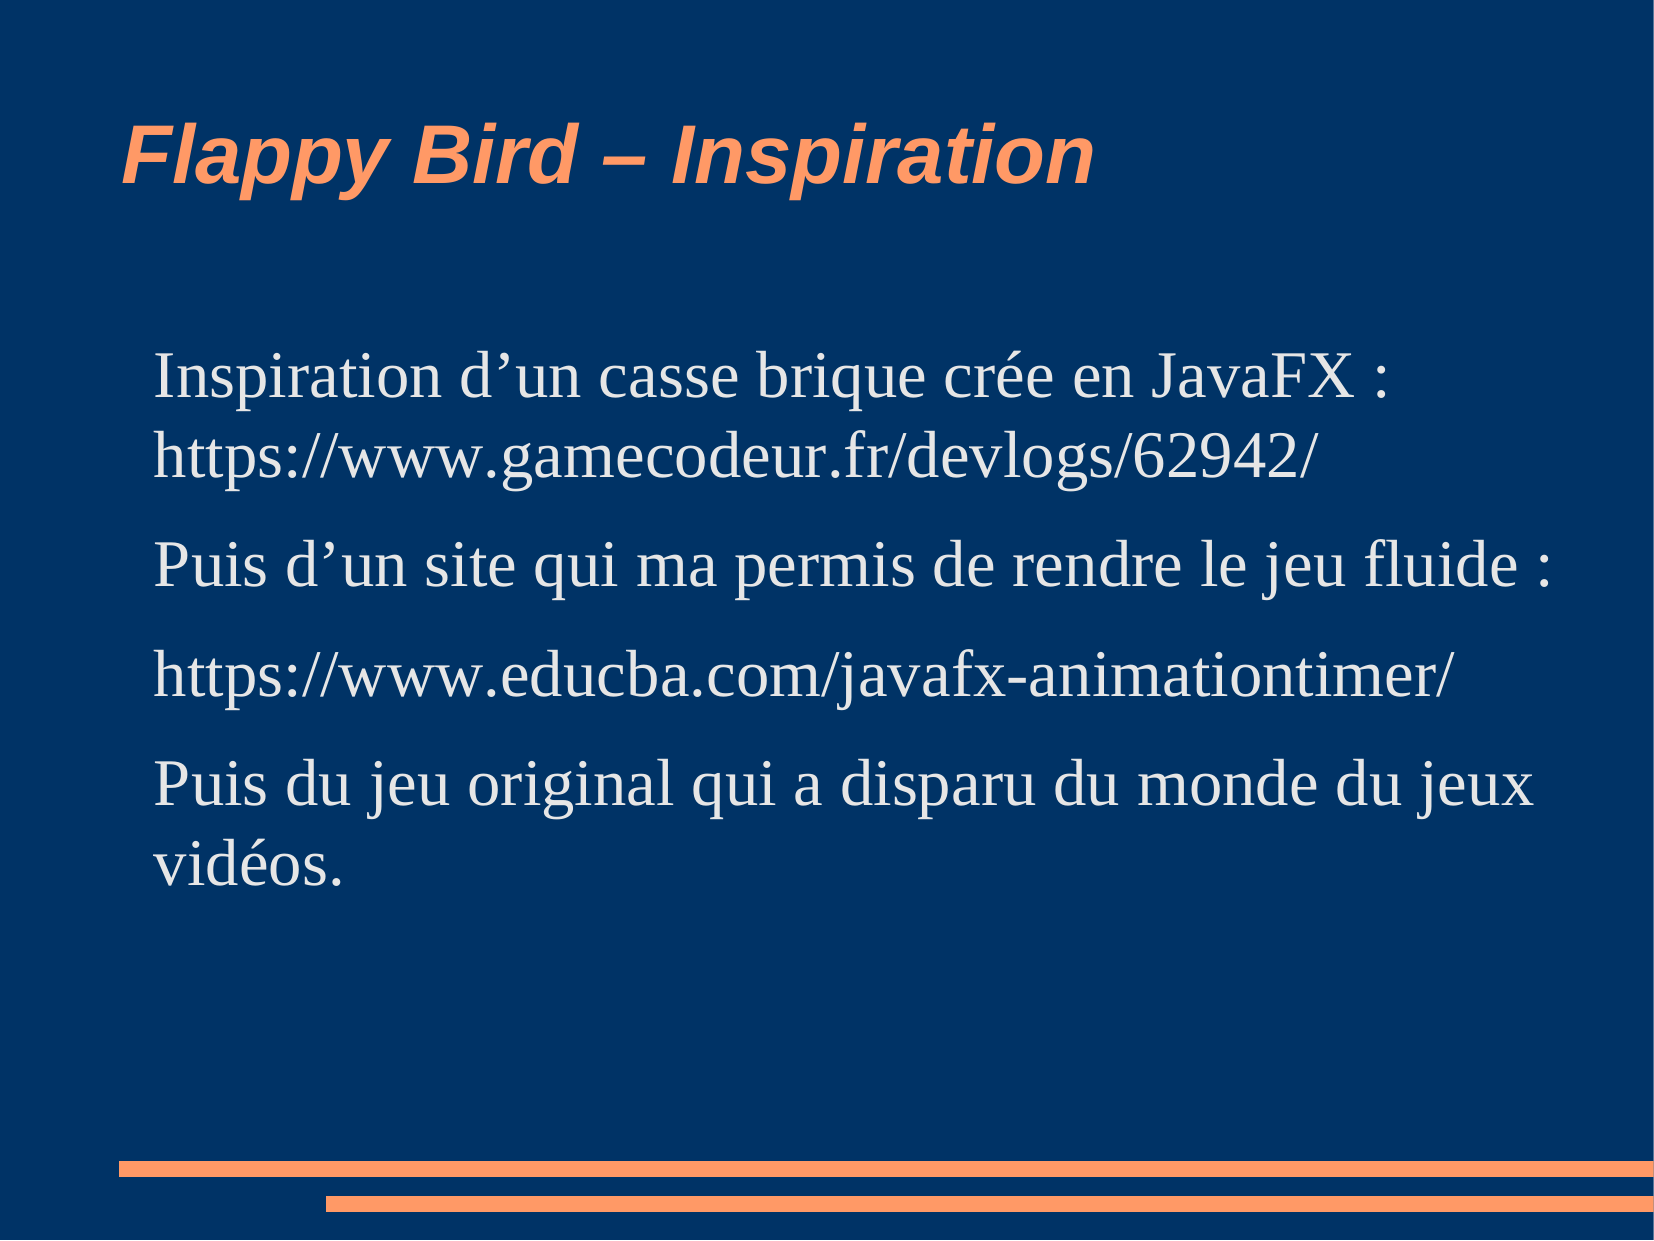

Flappy Bird – Inspiration
Inspiration d’un casse brique crée en JavaFX : https://www.gamecodeur.fr/devlogs/62942/
Puis d’un site qui ma permis de rendre le jeu fluide :
https://www.educba.com/javafx-animationtimer/
Puis du jeu original qui a disparu du monde du jeux vidéos.